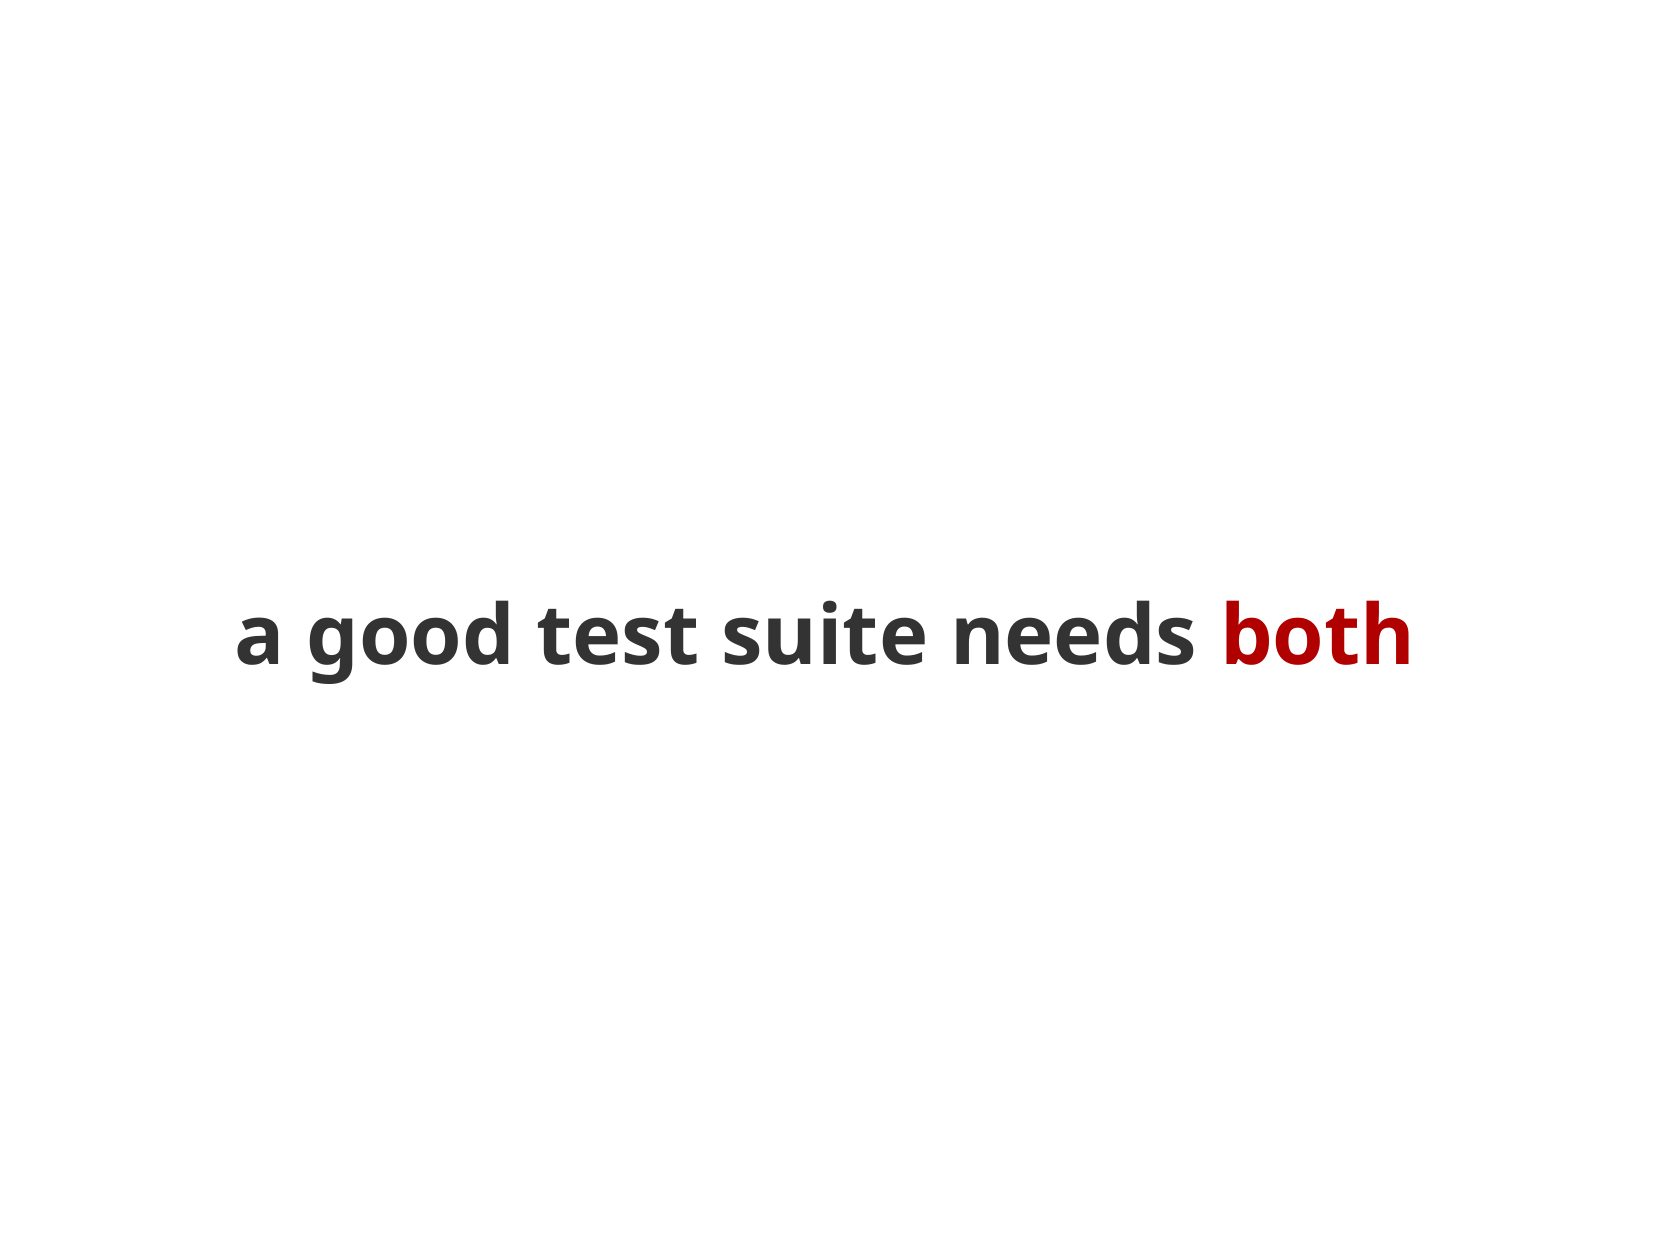

#
a good test suite needs both